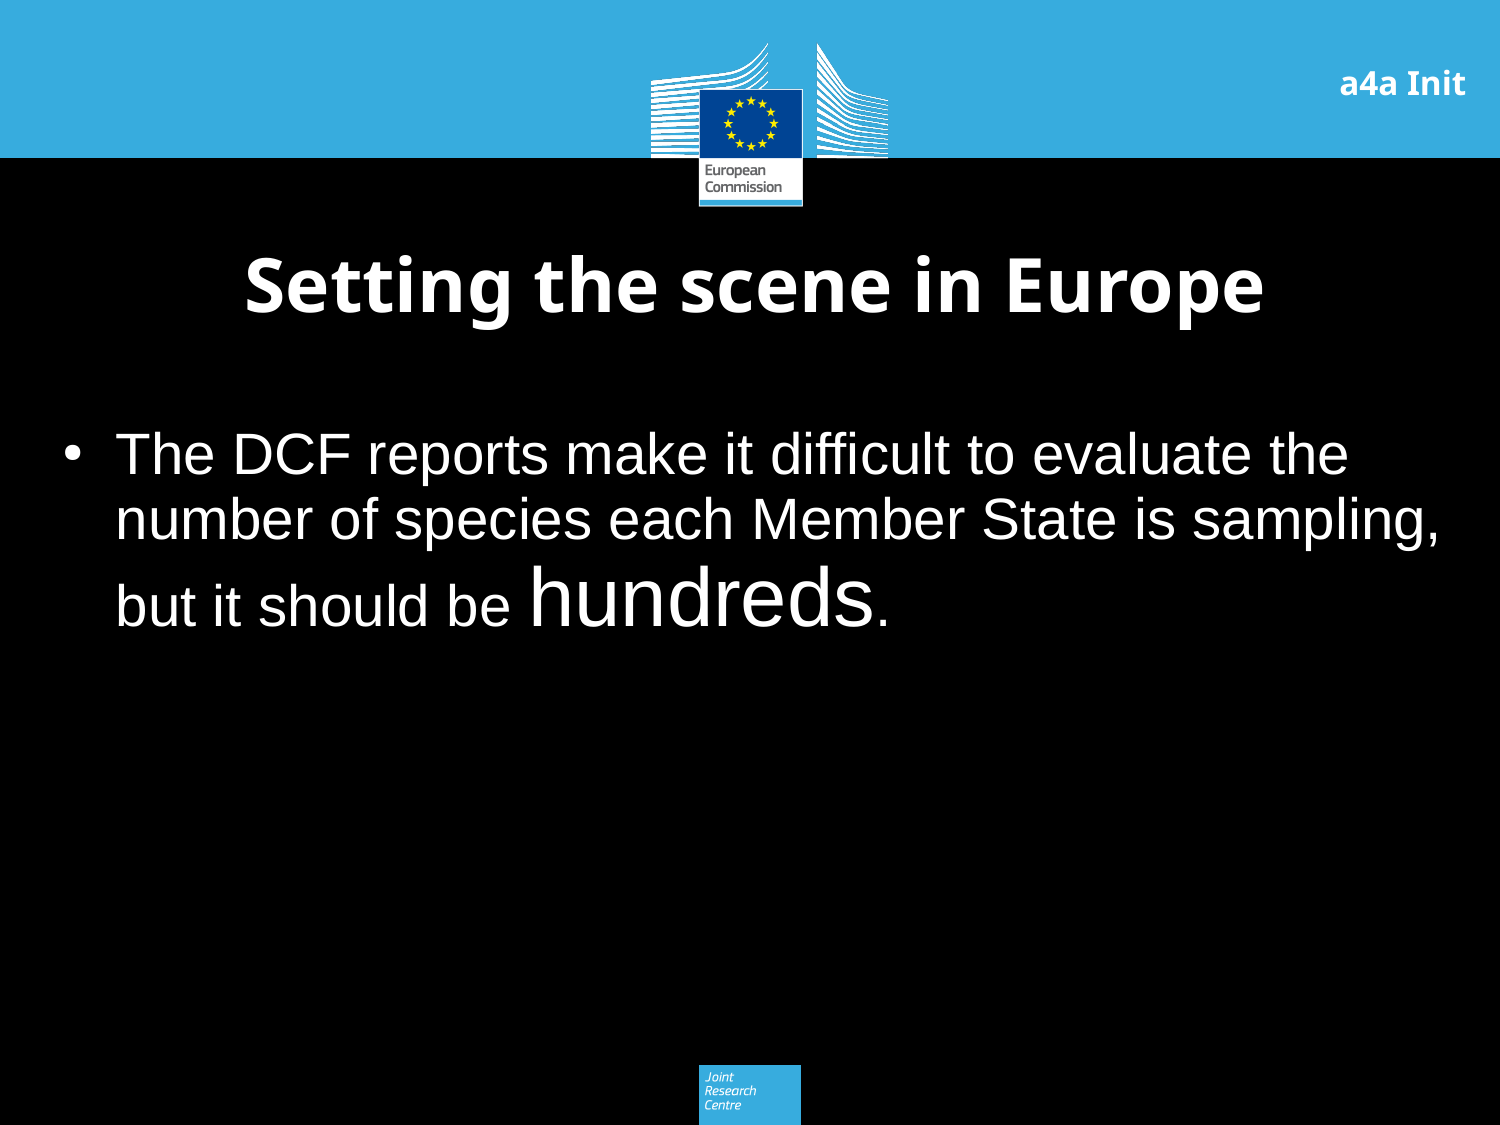

a4a Init
# Setting the scene in Europe
The DCF reports make it difficult to evaluate the number of species each Member State is sampling, but it should be hundreds.